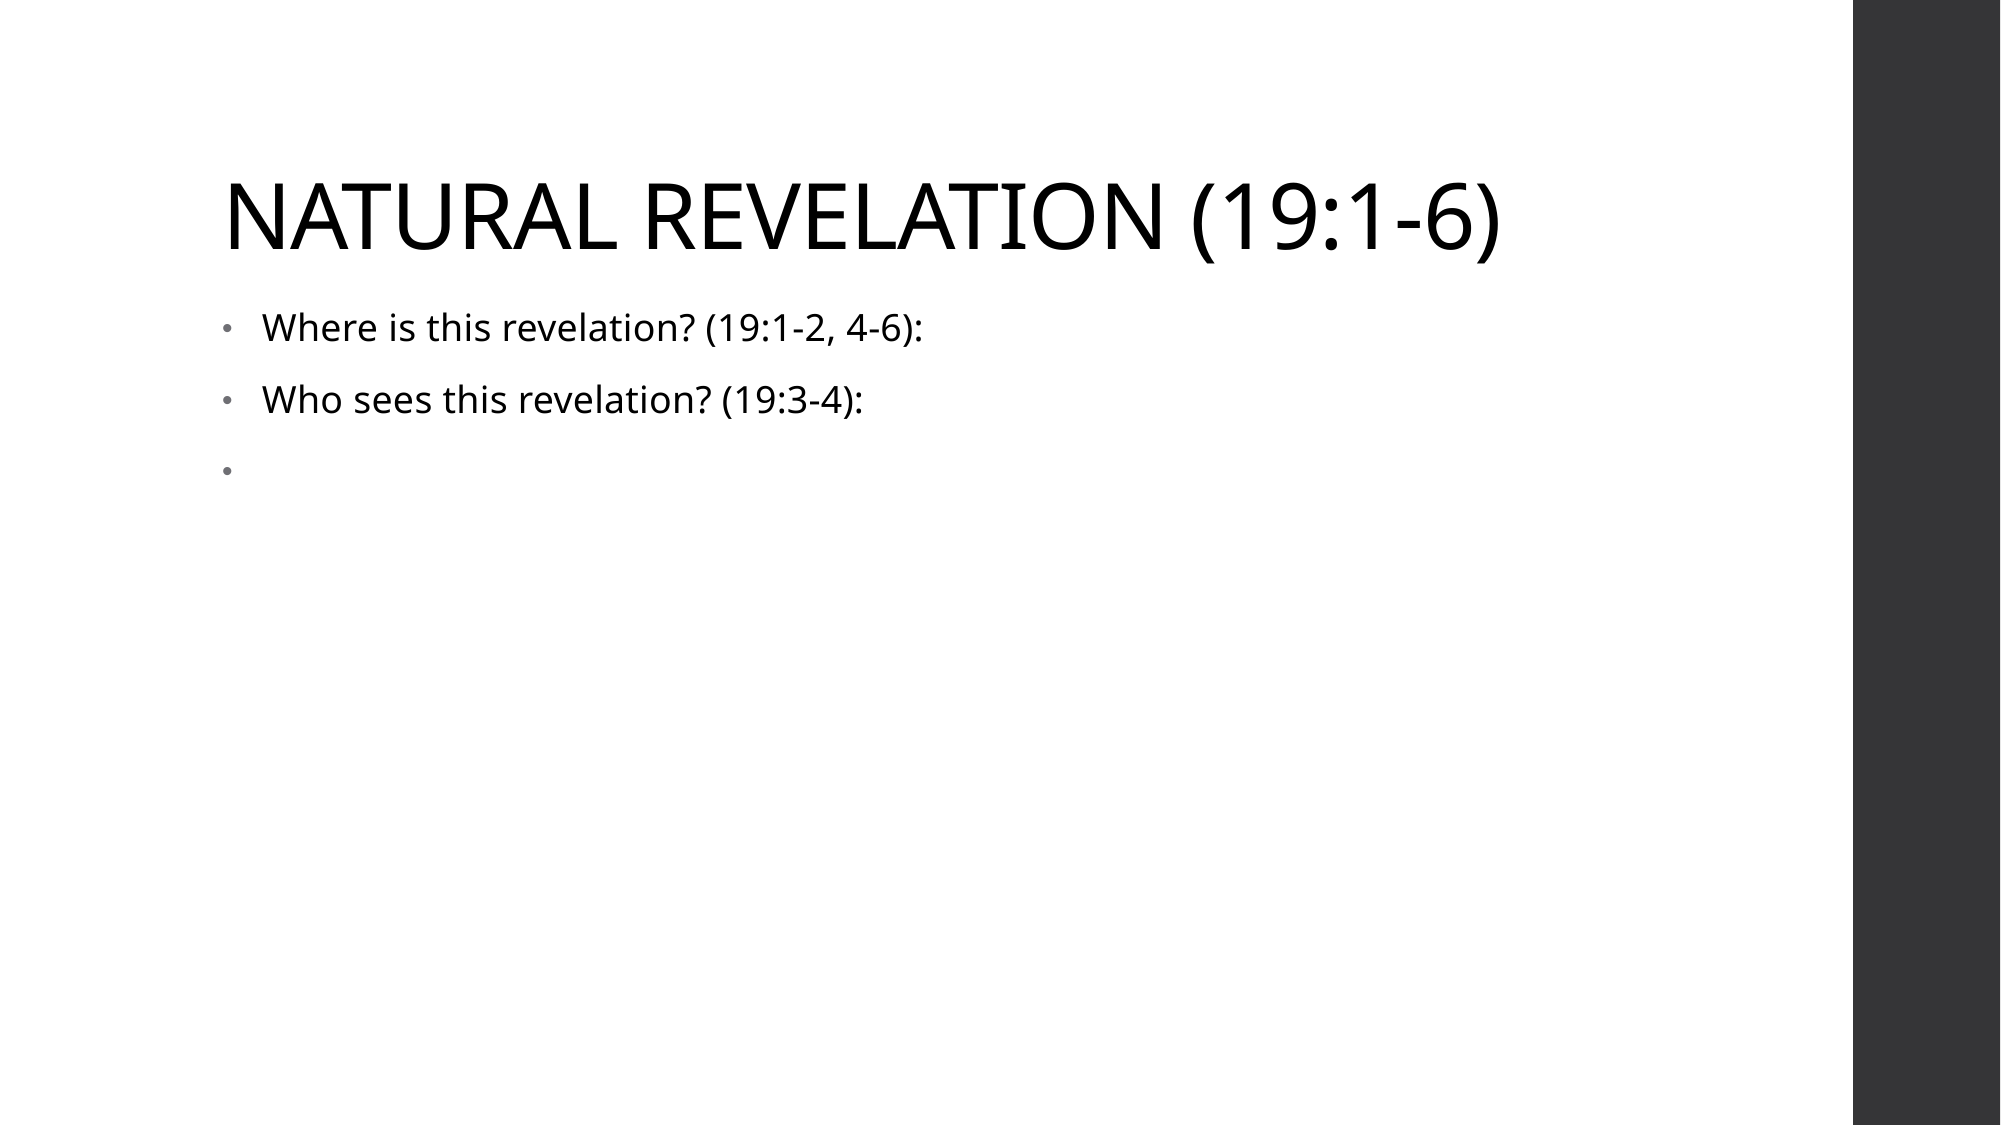

# NATURAL REVELATION (19:1-6)
 Where is this revelation? (19:1-2, 4-6):
 Who sees this revelation? (19:3-4):